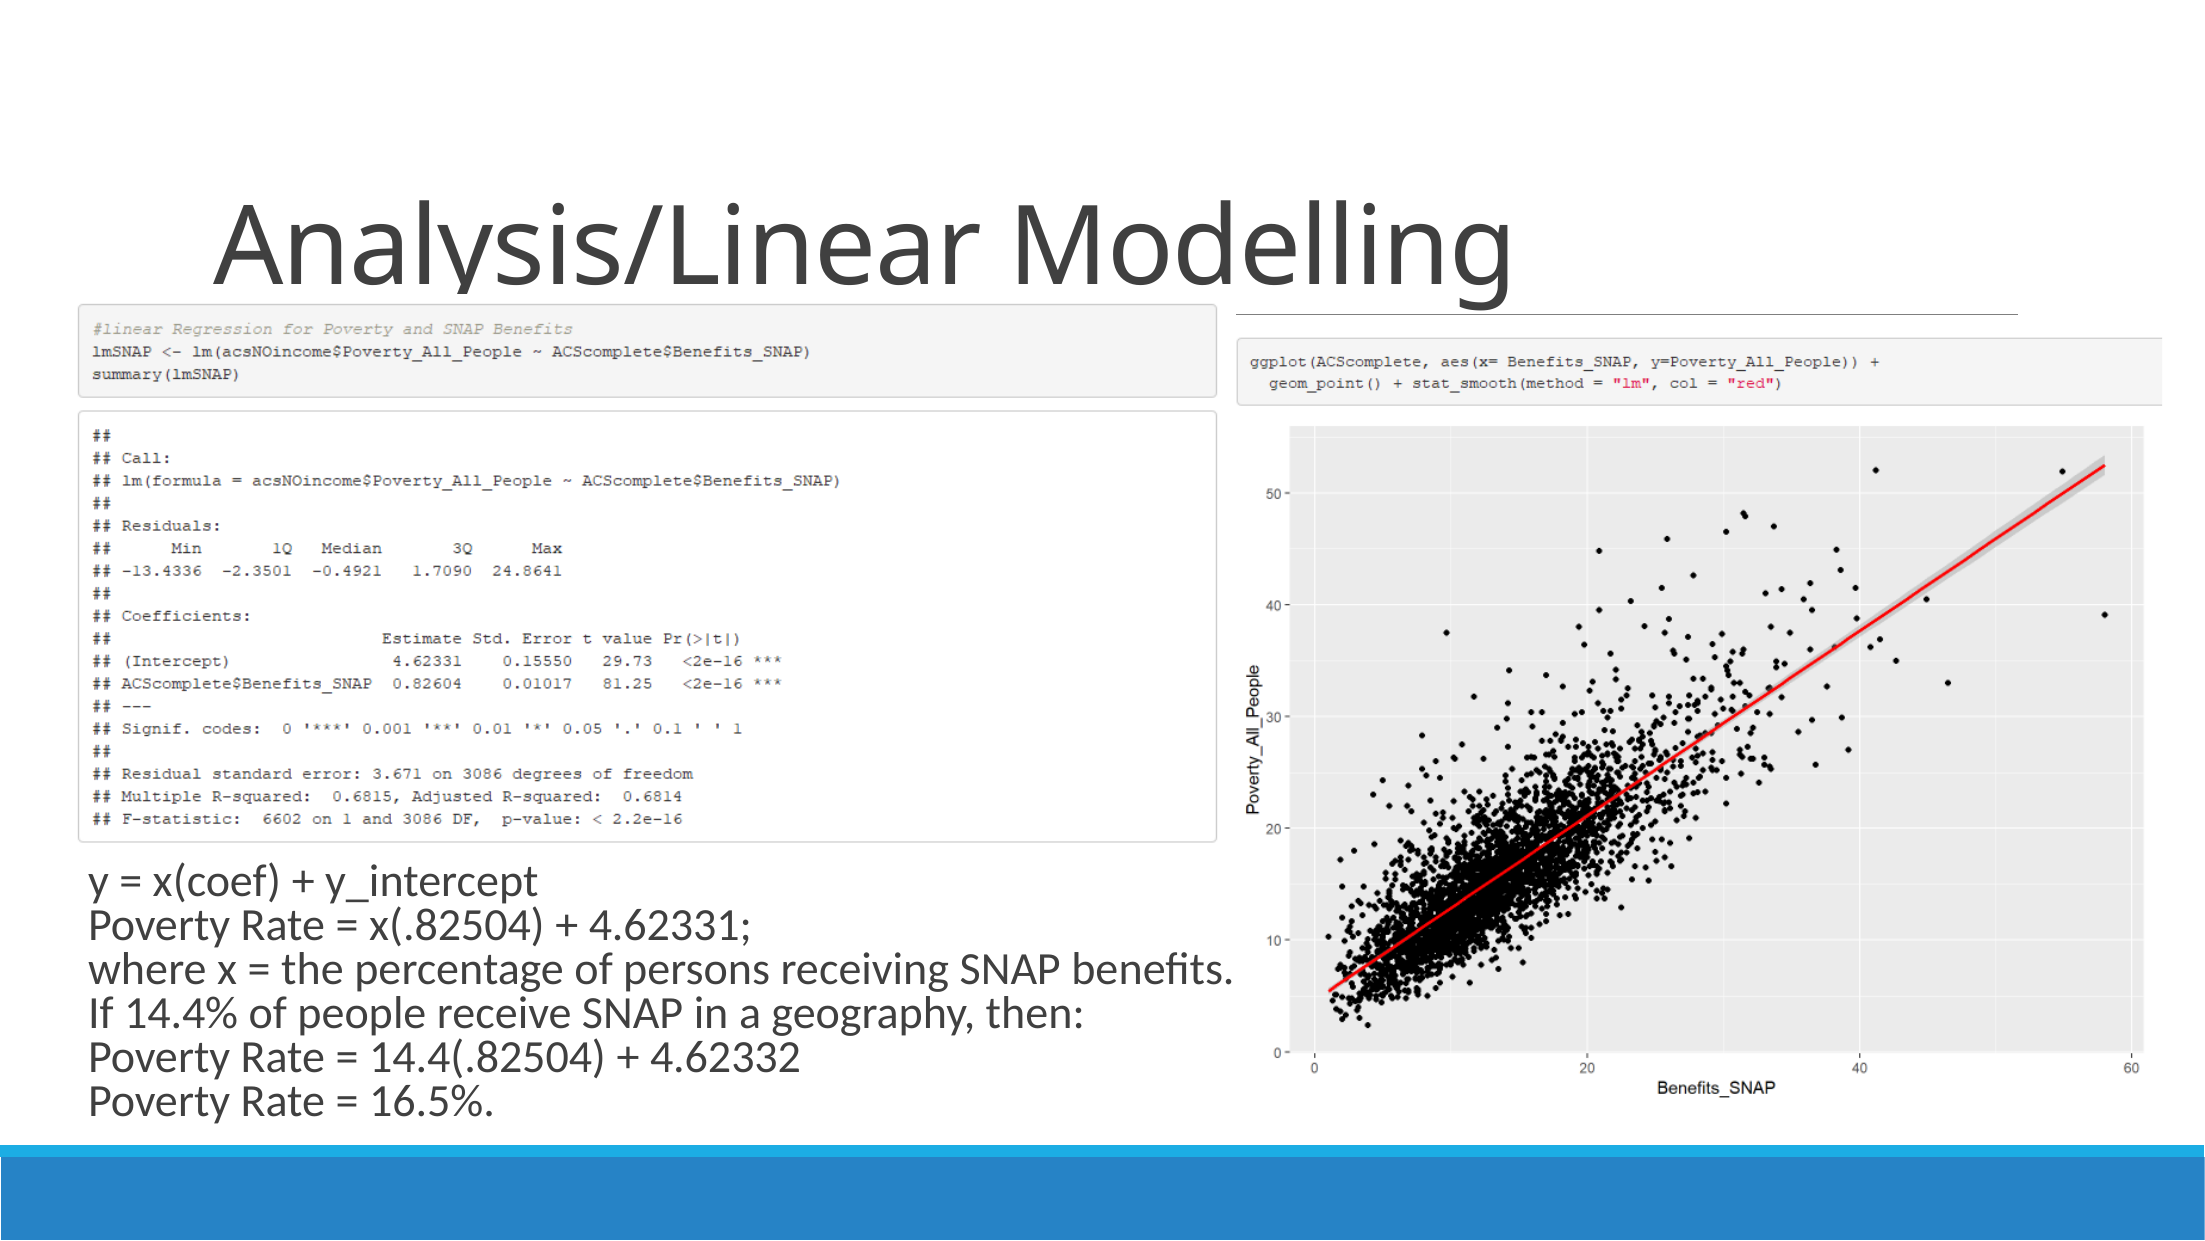

# Analysis/Linear Modelling
y = x(coef) + y_intercept
Poverty Rate = x(.82504) + 4.62331;
where x = the percentage of persons receiving SNAP benefits.
If 14.4% of people receive SNAP in a geography, then:
Poverty Rate = 14.4(.82504) + 4.62332
Poverty Rate = 16.5%.